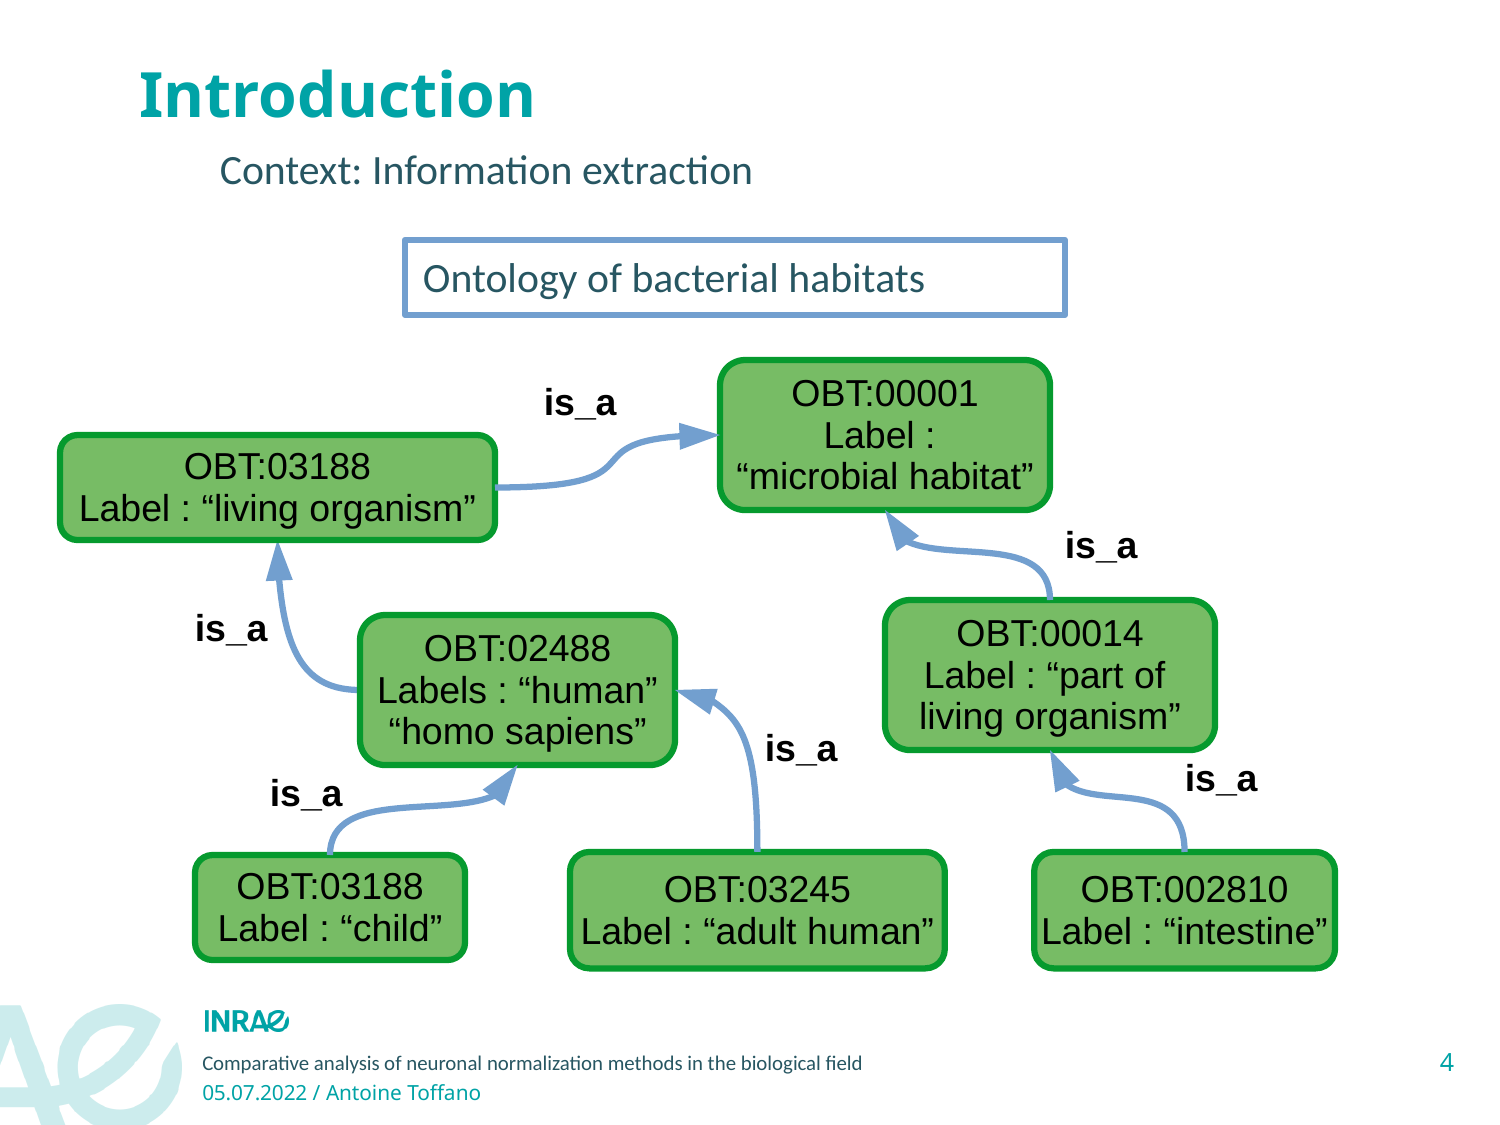

Introduction
Context: Information extraction
Ontology of bacterial habitats
OBT:00001
Label :
“microbial habitat”
is_a
OBT:03188
Label : “living organism”
is_a
is_a
OBT:00014
Label : “part of
living organism”
OBT:02488
Labels : “human”
“homo sapiens”
is_a
is_a
is_a
OBT:03245
Label : “adult human”
OBT:002810
Label : “intestine”
OBT:03188
Label : “child”